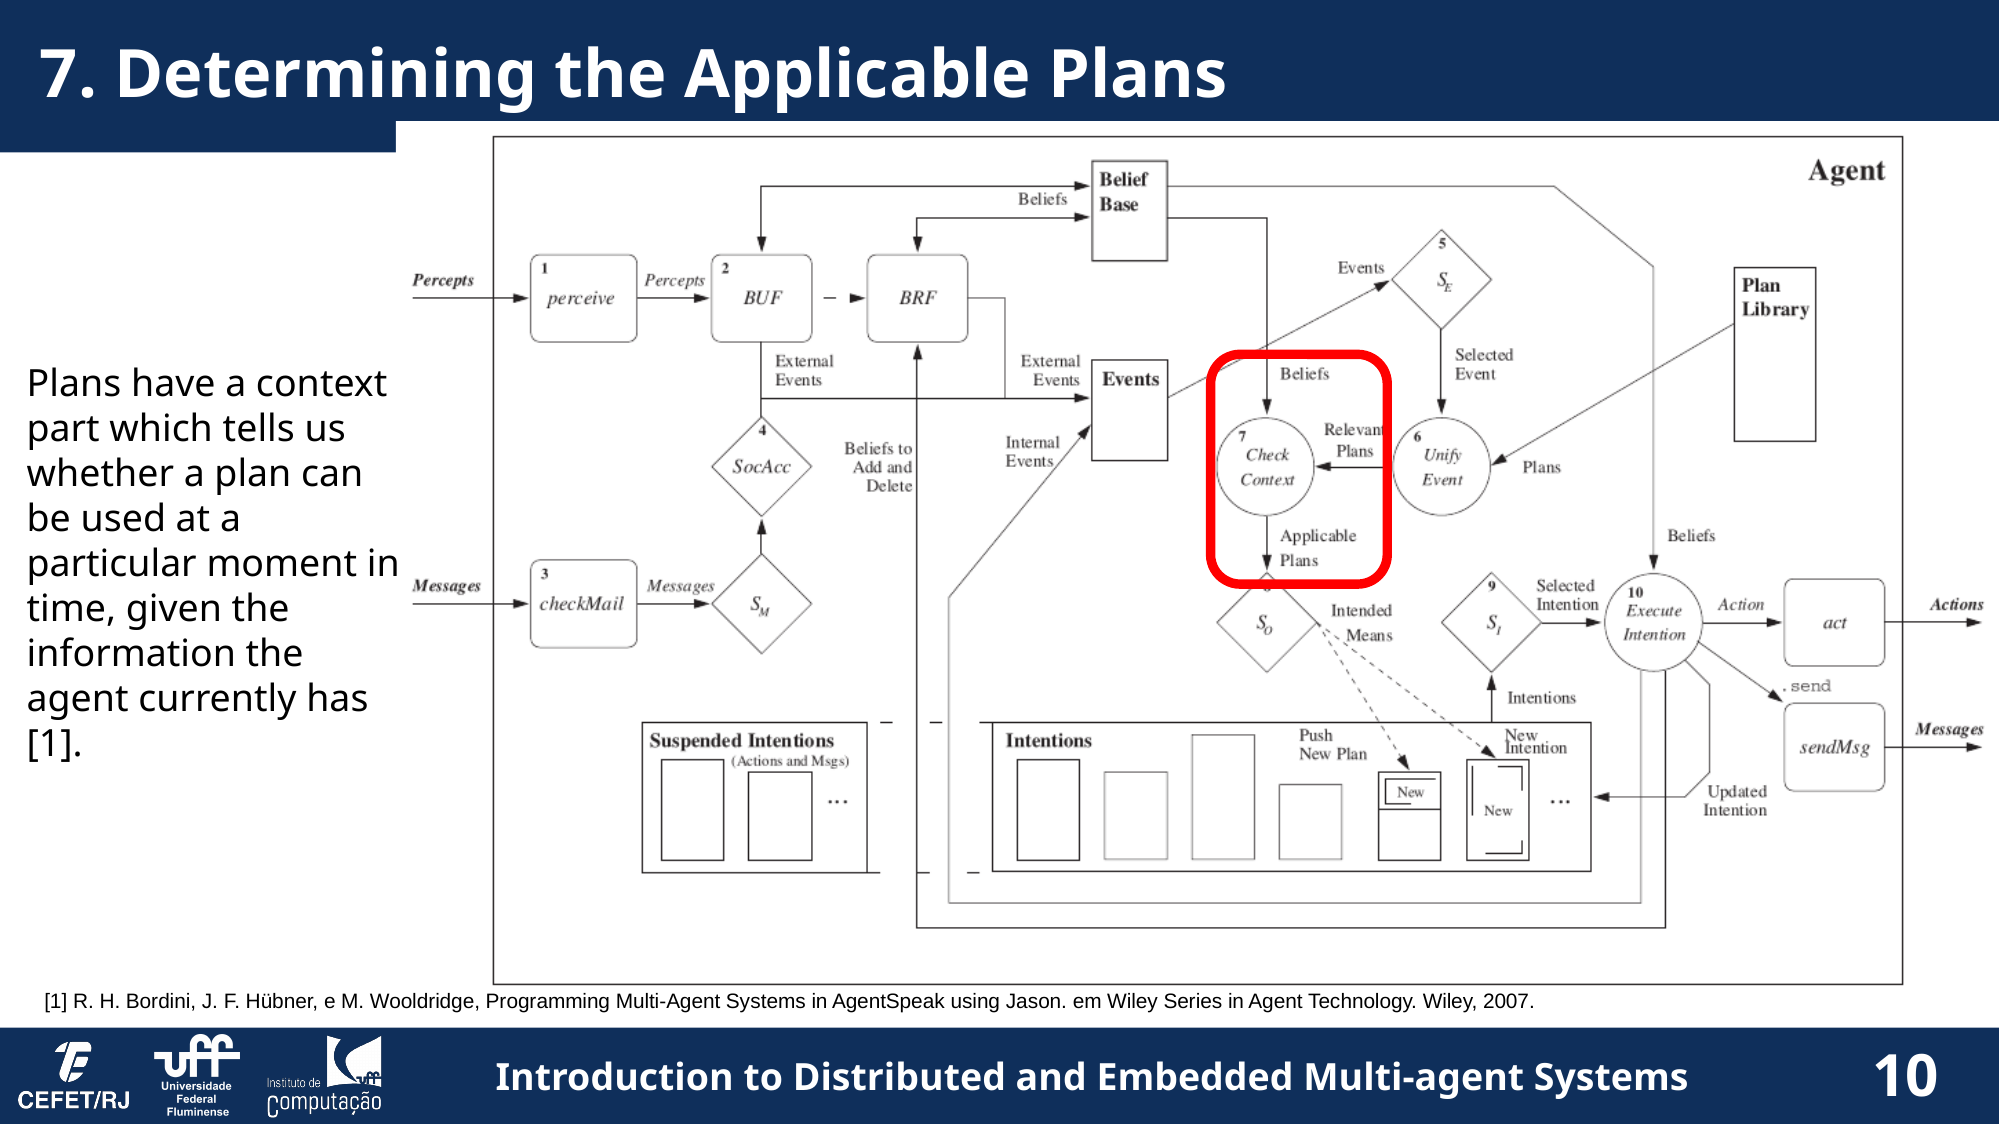

7. Determining the Applicable Plans
Plans have a context part which tells us whether a plan can be used at a particular moment in time, given the information the agent currently has [1].
[1] R. H. Bordini, J. F. Hübner, e M. Wooldridge, Programming Multi-Agent Systems in AgentSpeak using Jason. em Wiley Series in Agent Technology. Wiley, 2007.